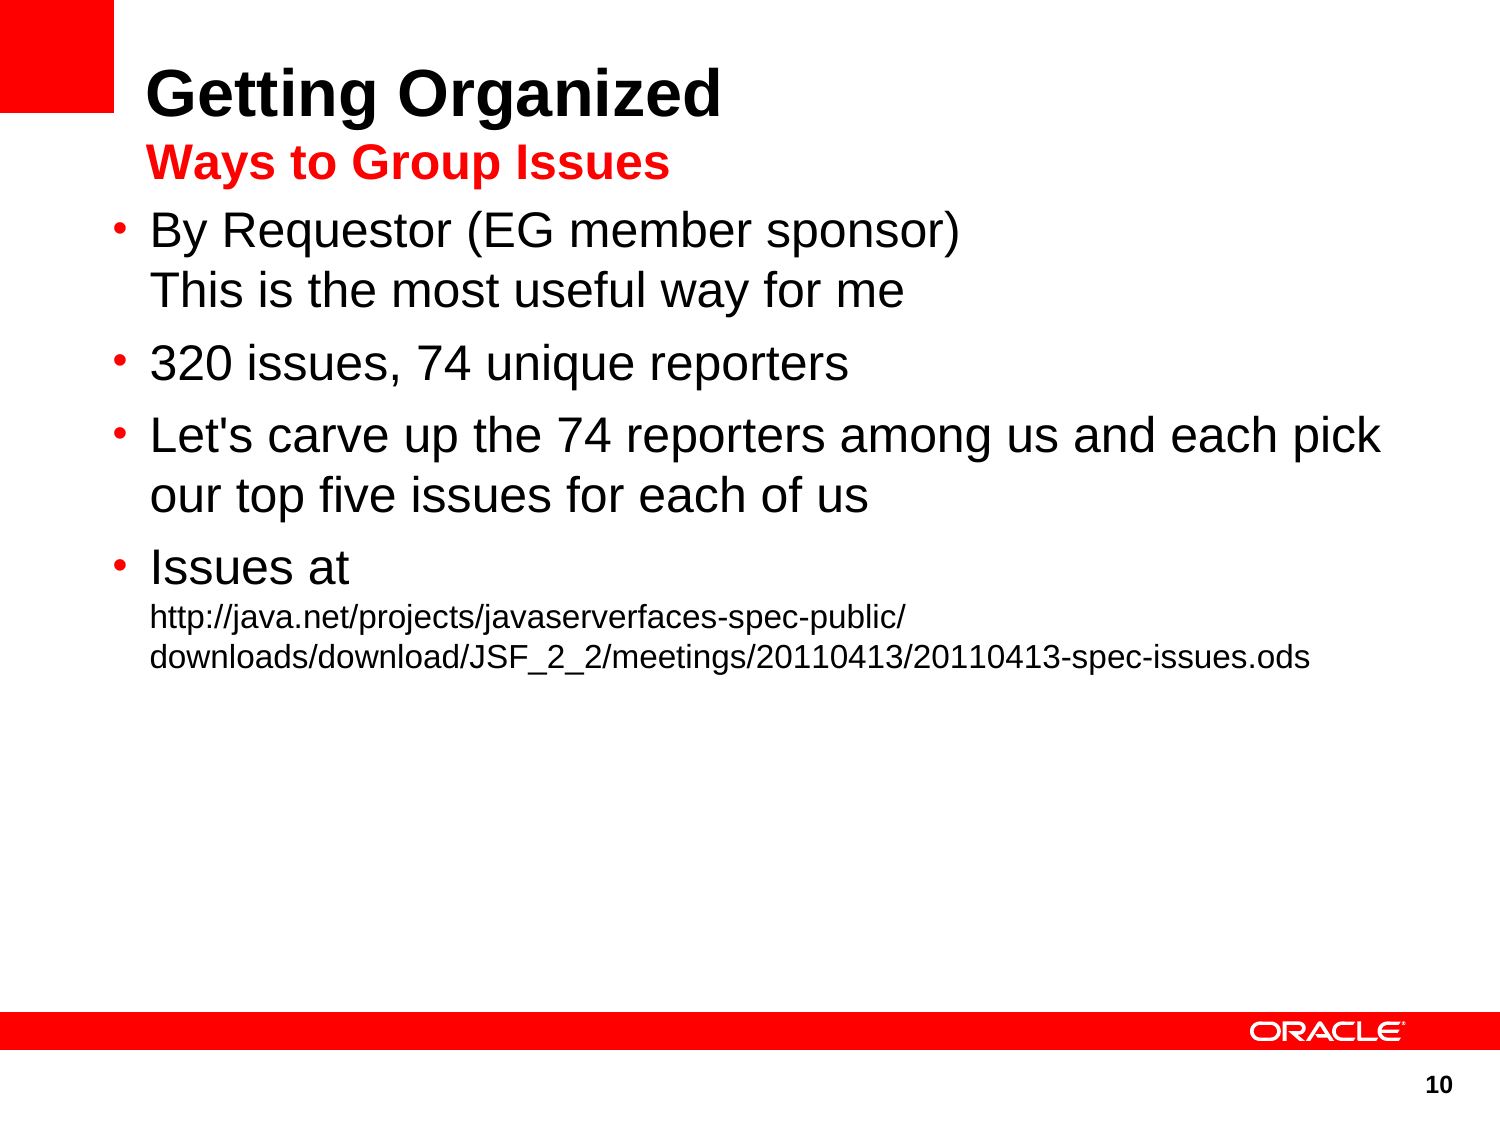

# Getting Organized Ways to Group Issues
By Requestor (EG member sponsor)
This is the most useful way for me
320 issues, 74 unique reporters
Let's carve up the 74 reporters among us and each pick our top five issues for each of us
Issues at
http://java.net/projects/javaserverfaces-spec-public/
downloads/download/JSF_2_2/meetings/20110413/20110413-spec-issues.ods